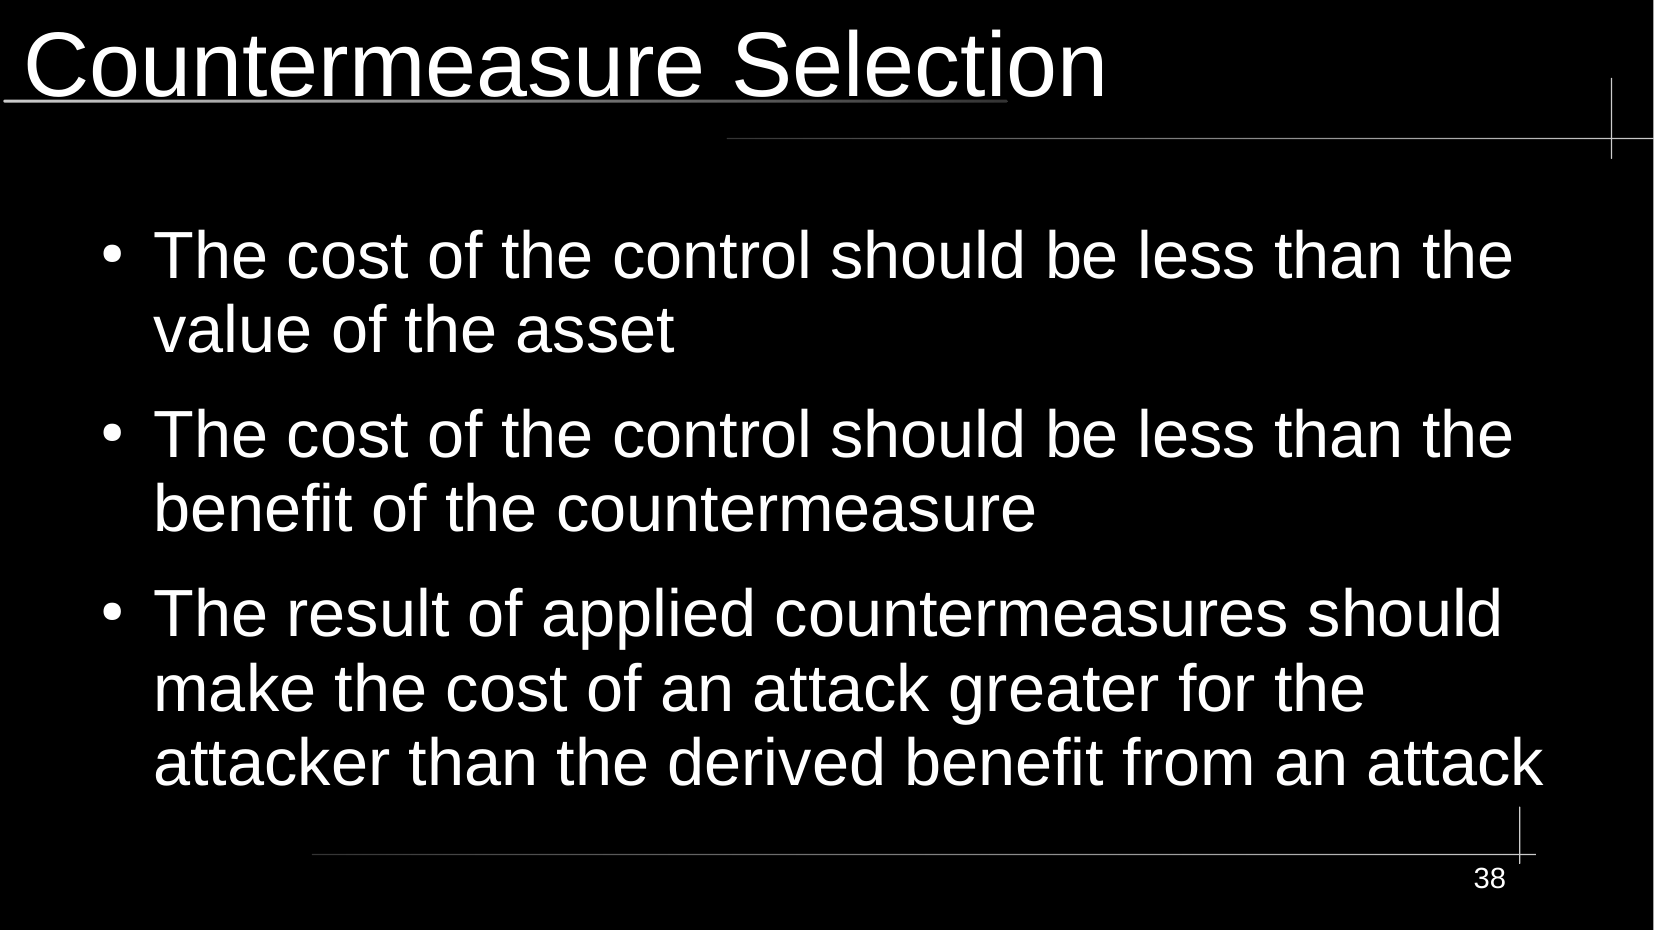

# Countermeasure Selection
The cost of the control should be less than the value of the asset
The cost of the control should be less than the benefit of the countermeasure
The result of applied countermeasures should make the cost of an attack greater for the attacker than the derived benefit from an attack
38